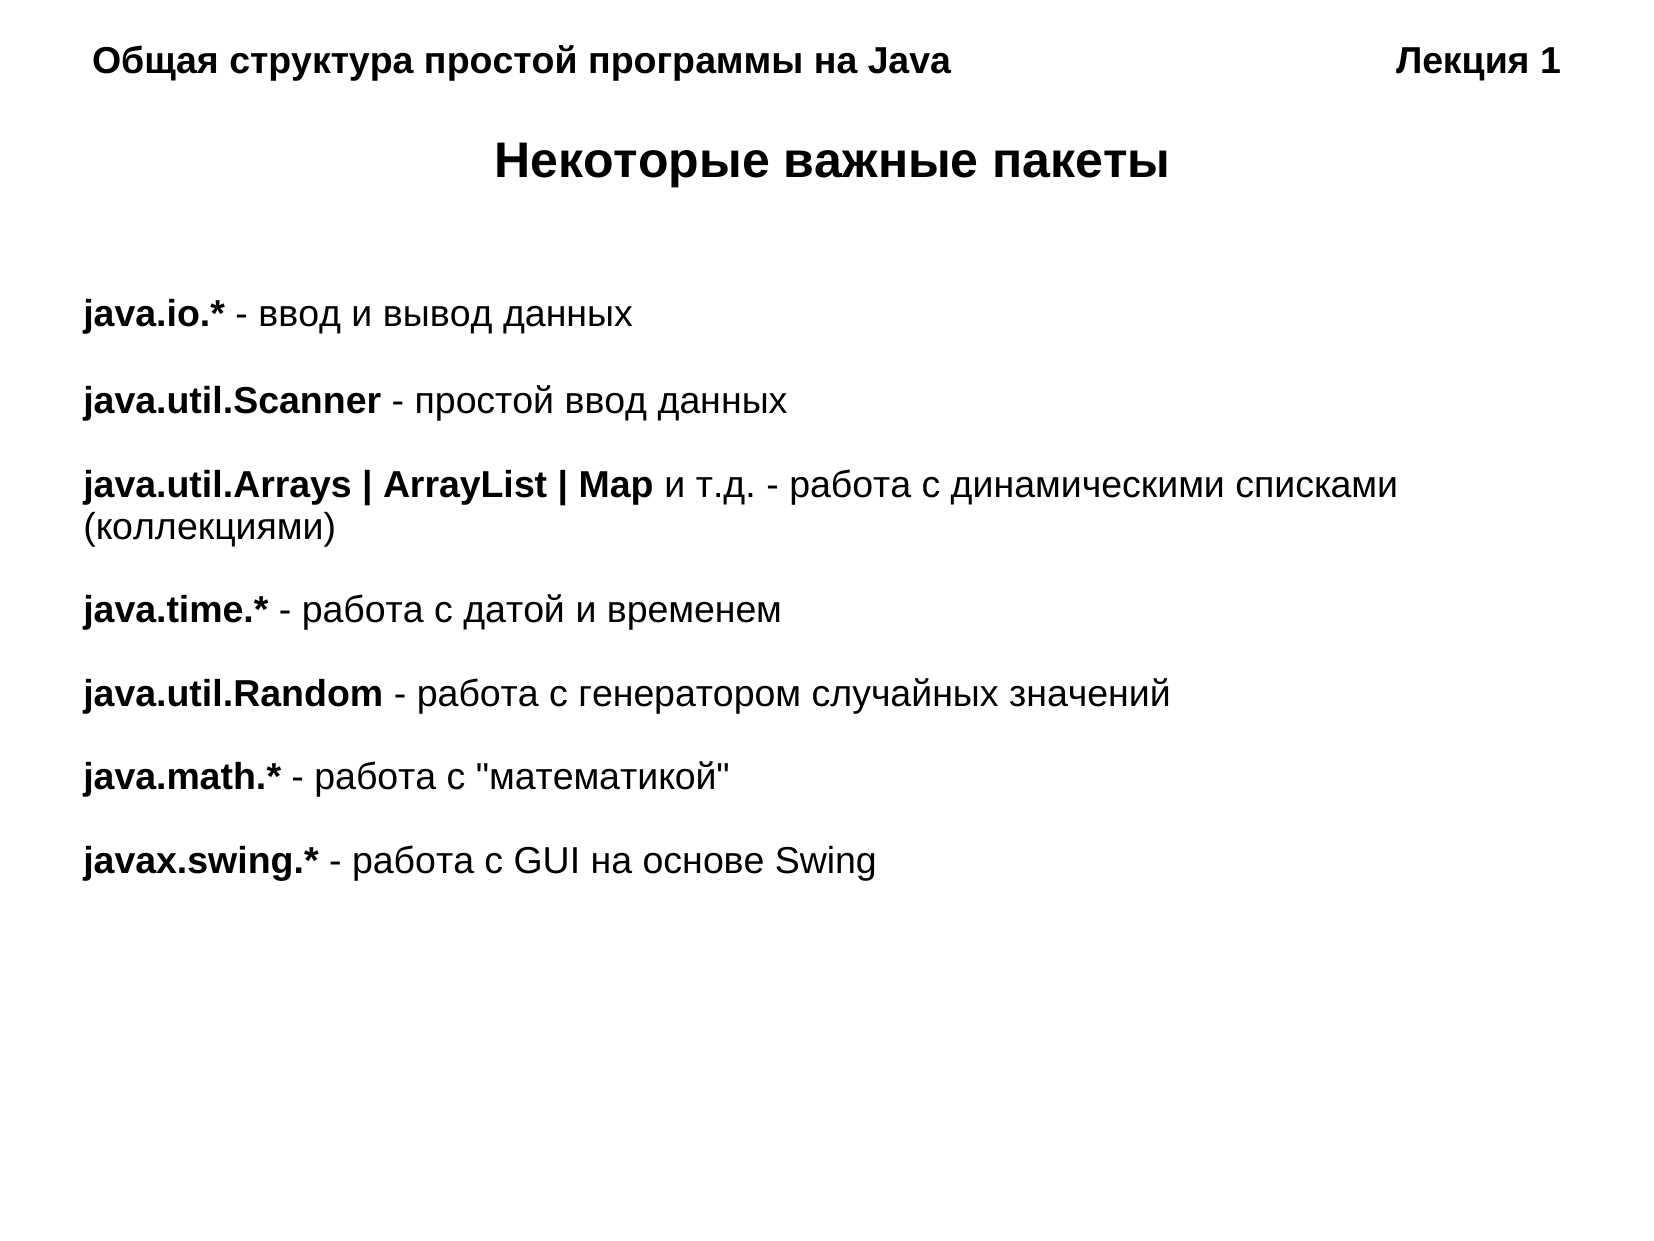

Общая структура простой программы на Java				Лекция 1
Некоторые важные пакеты
java.io.* - ввод и вывод данных
java.util.Scanner - простой ввод данных
java.util.Arrays | ArrayList | Map и т.д. - работа с динамическими списками (коллекциями)
java.time.* - работа с датой и временем
java.util.Random - работа с генератором случайных значений
java.math.* - работа с "математикой"
javax.swing.* - работа с GUI на основе Swing